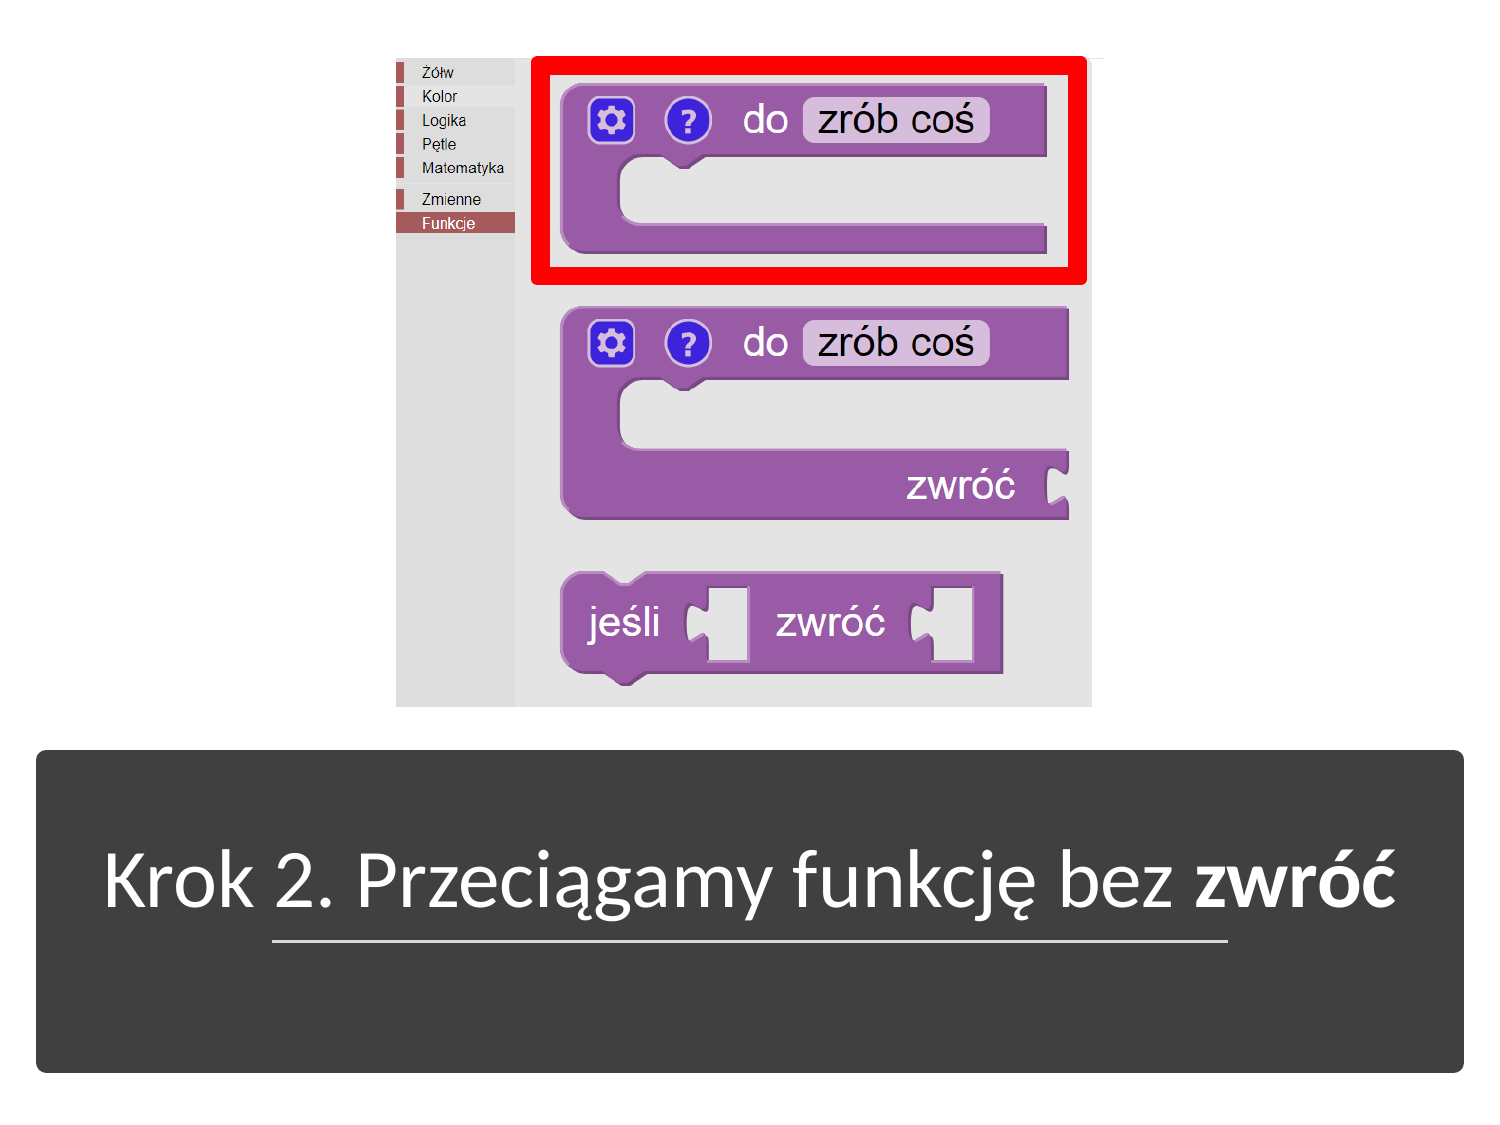

# Krok 2. Przeciągamy funkcję bez zwróć